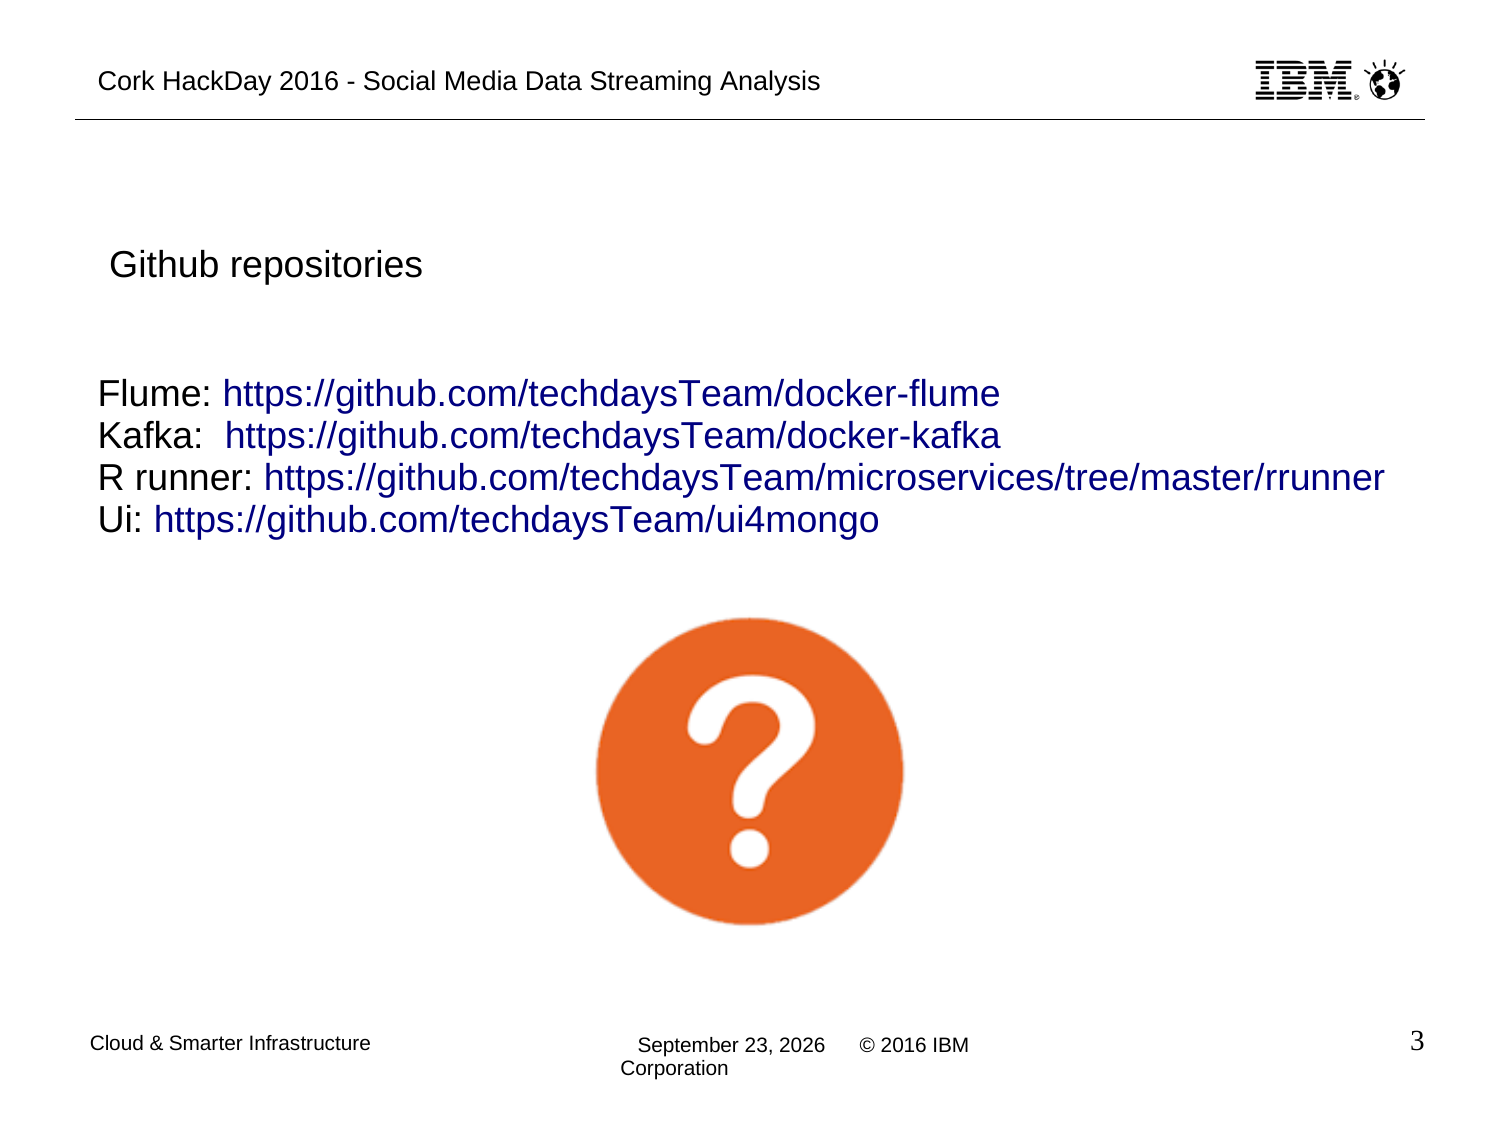

Github repositories
Flume: https://github.com/techdaysTeam/docker-flume
Kafka: https://github.com/techdaysTeam/docker-kafka
R runner: https://github.com/techdaysTeam/microservices/tree/master/rrunner
Ui: https://github.com/techdaysTeam/ui4mongo
3